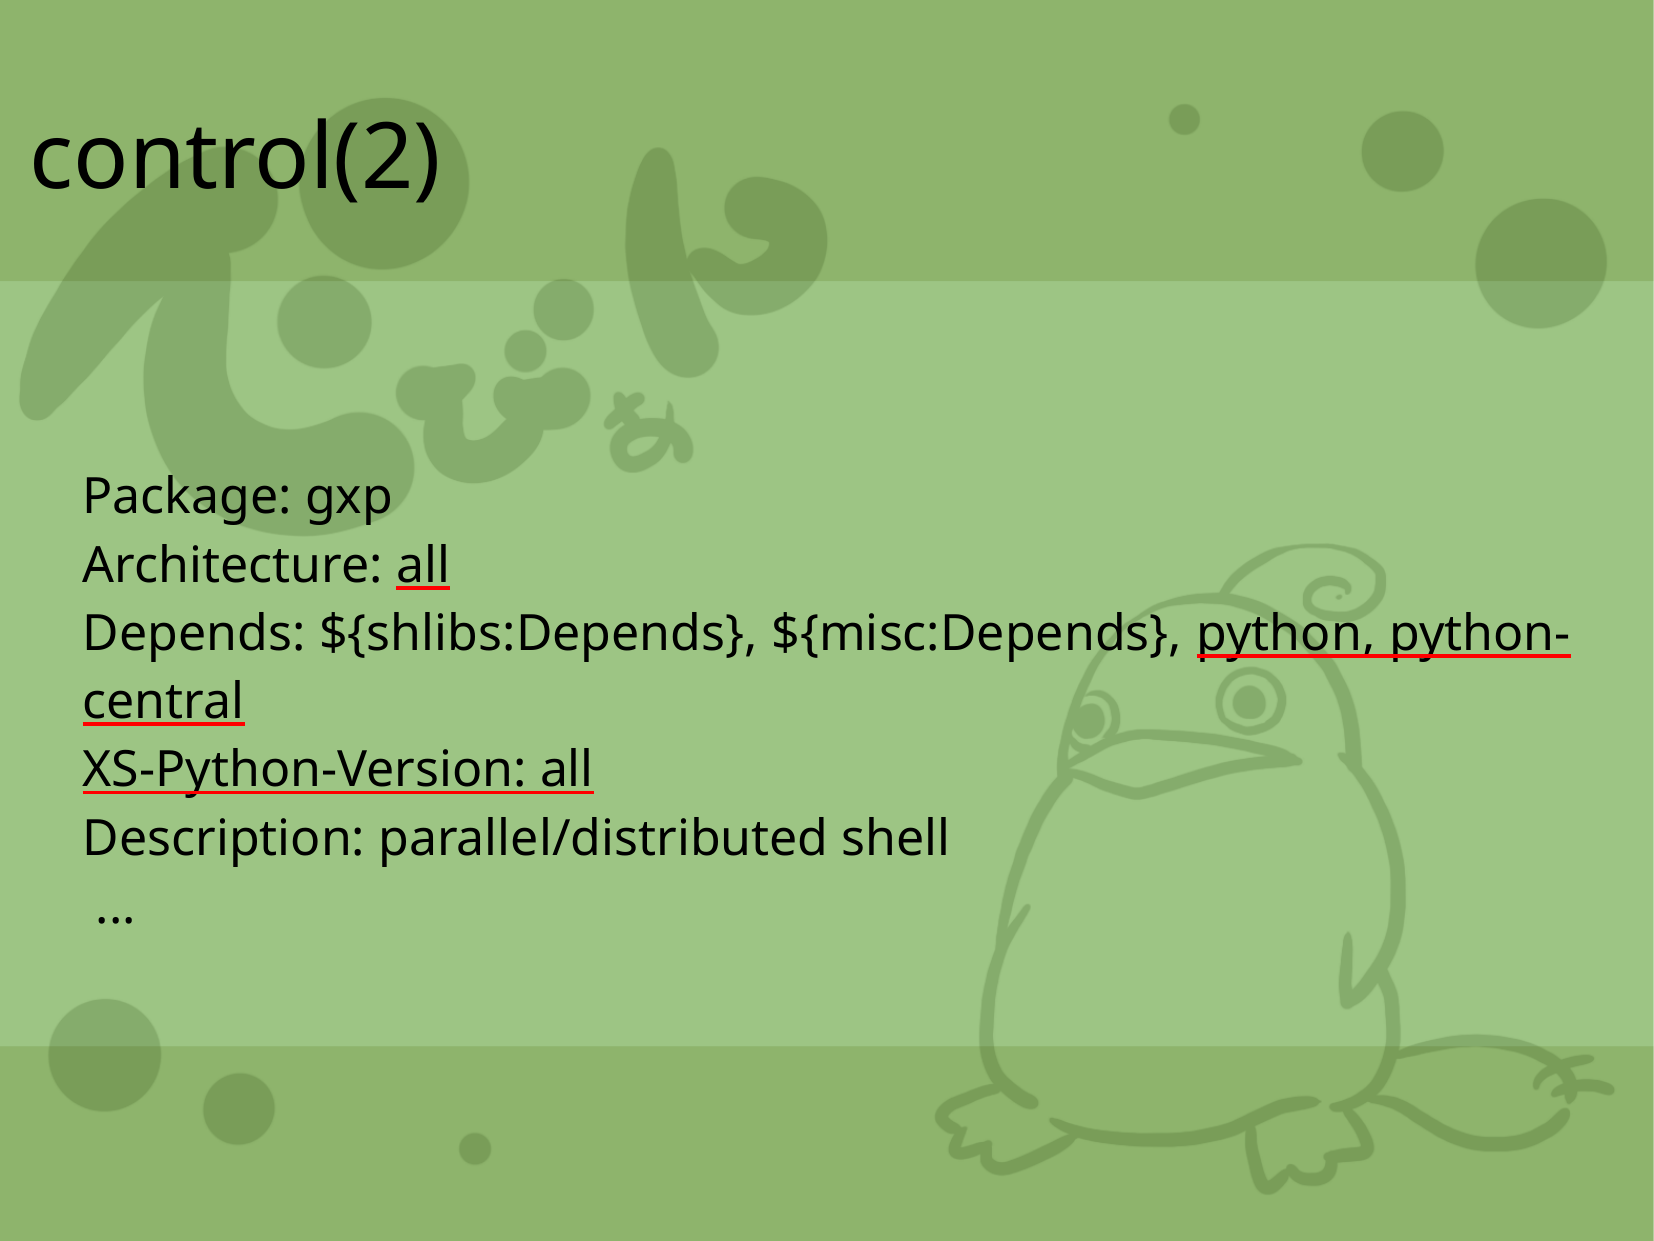

# control(2)
Package: gxp
Architecture: all
Depends: ${shlibs:Depends}, ${misc:Depends}, python, python-central
XS-Python-Version: all
Description: parallel/distributed shell
 ...